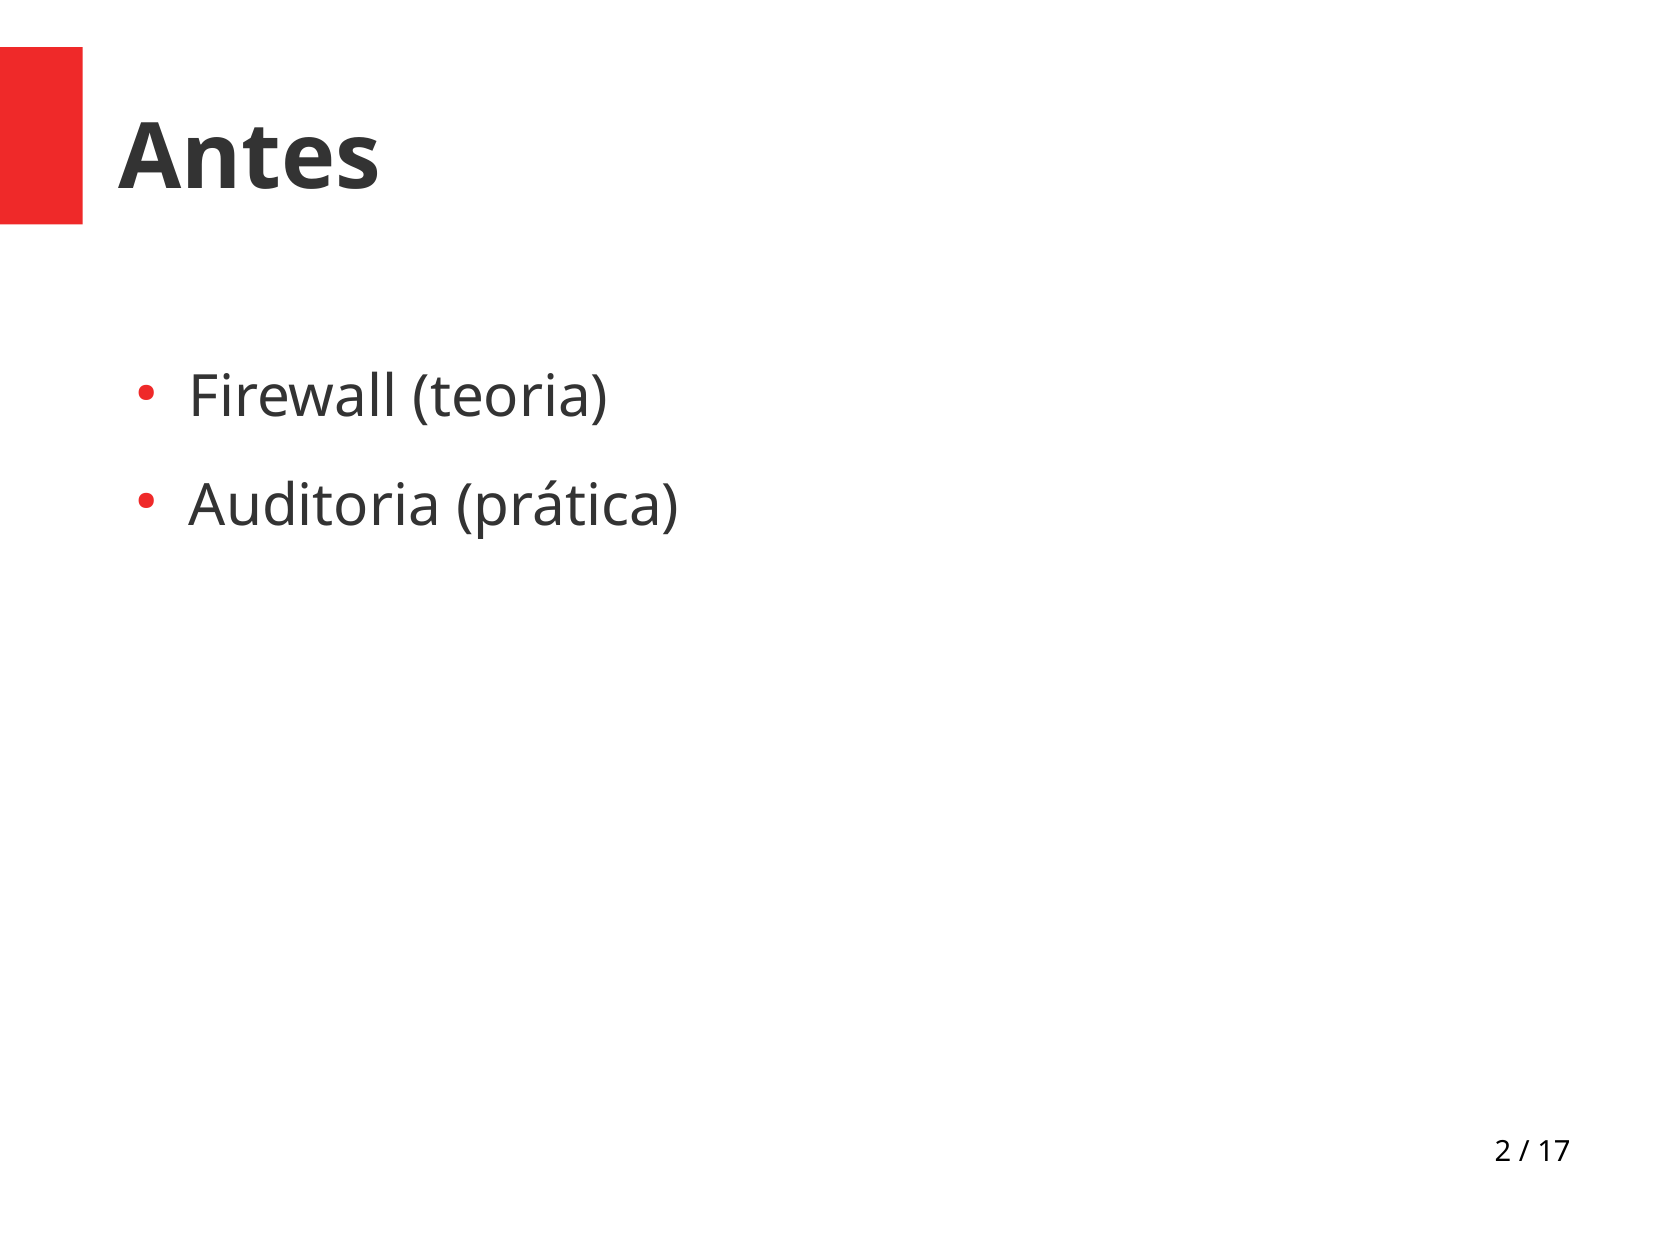

# Antes
Firewall (teoria)
Auditoria (prática)
2